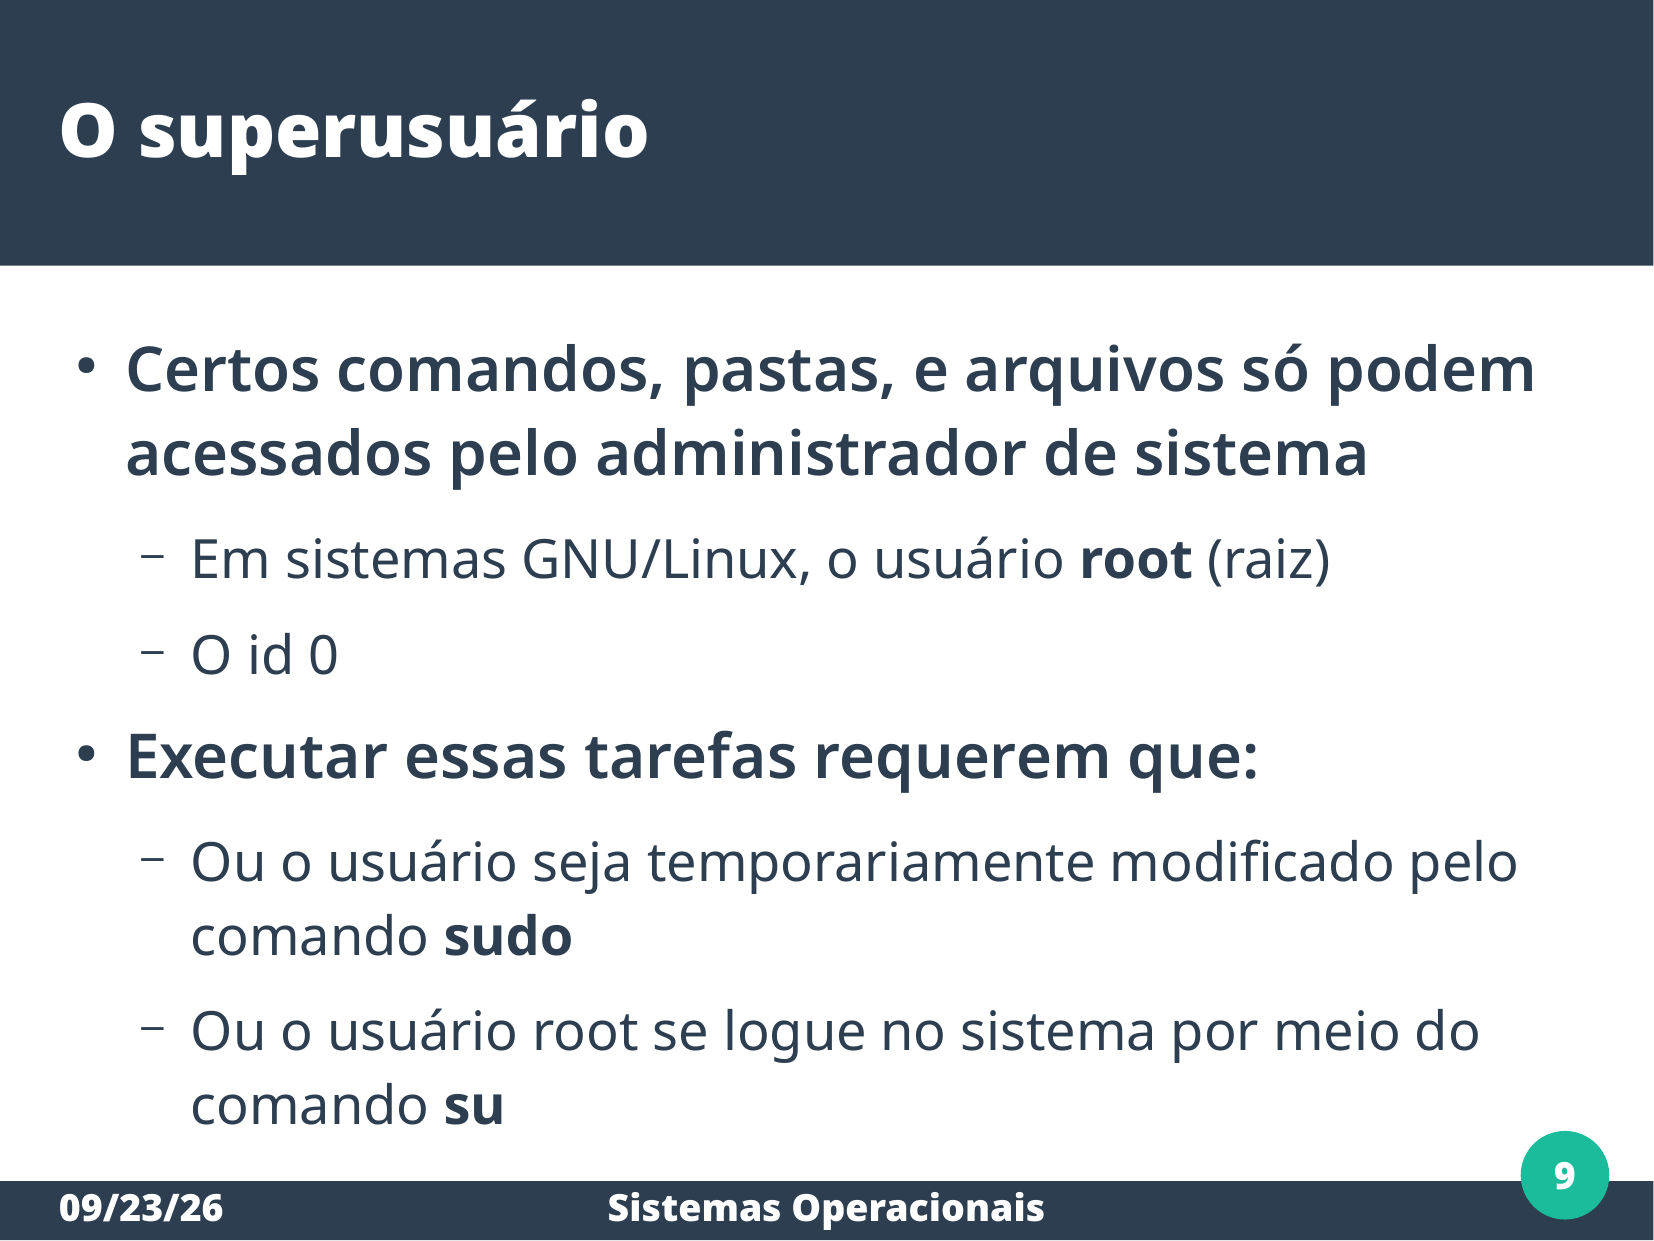

# O superusuário
Certos comandos, pastas, e arquivos só podem acessados pelo administrador de sistema
Em sistemas GNU/Linux, o usuário root (raiz)
O id 0
Executar essas tarefas requerem que:
Ou o usuário seja temporariamente modificado pelo comando sudo
Ou o usuário root se logue no sistema por meio do comando su
9
Sistemas Operacionais